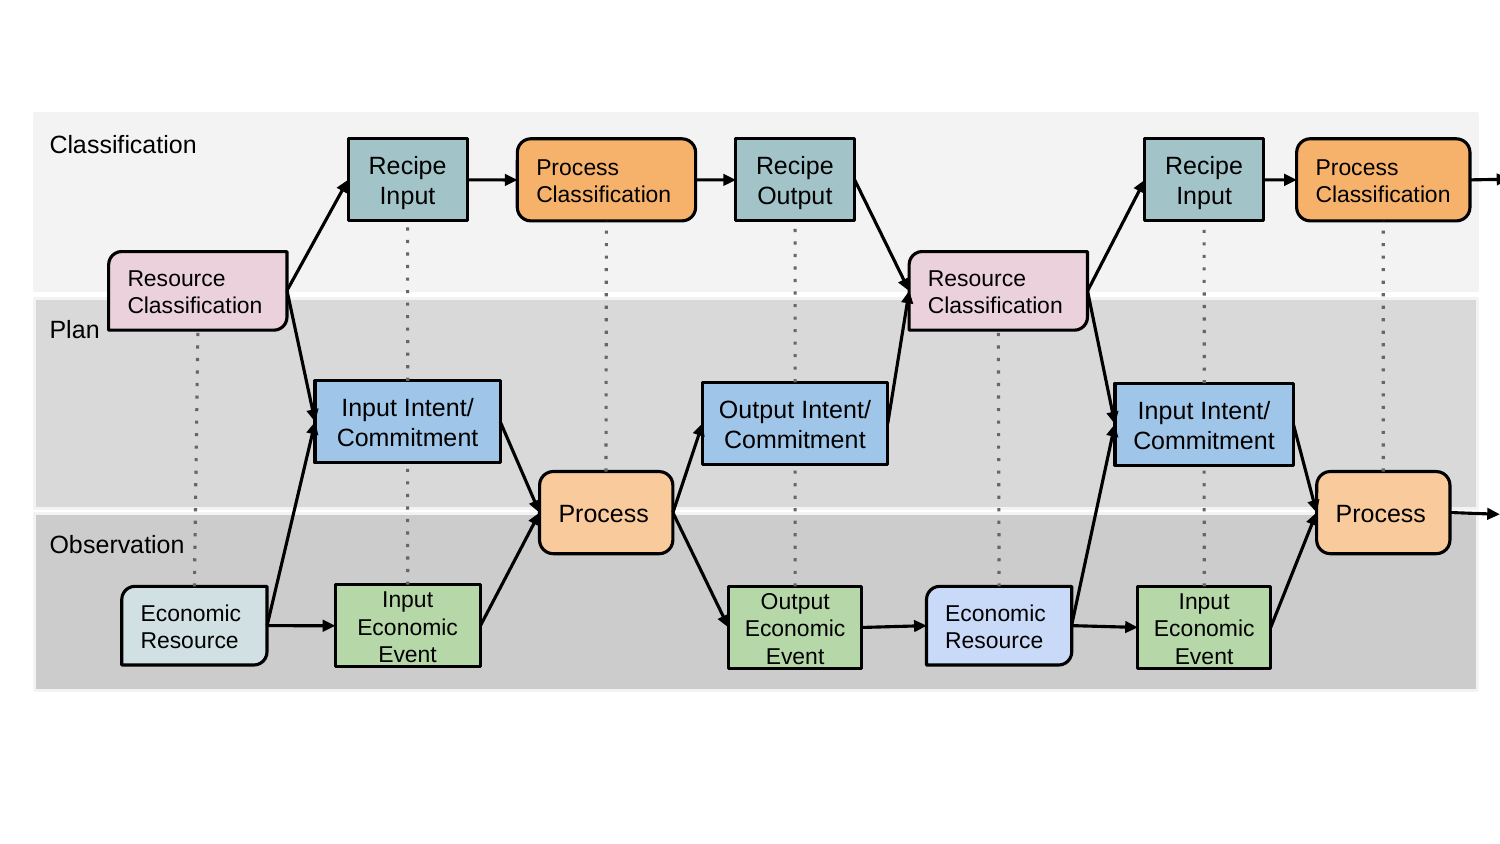

Classification
Recipe Input
Process Classification
Recipe Output
Recipe Input
Process Classification
Resource Classification
Resource Classification
Plan
Input Intent/
Commitment
Output Intent/
Commitment
Input Intent/
Commitment
Process
Process
Observation
Input
Economic Event
Economic Resource
Output Economic
Event
Economic Resource
Input Economic
Event